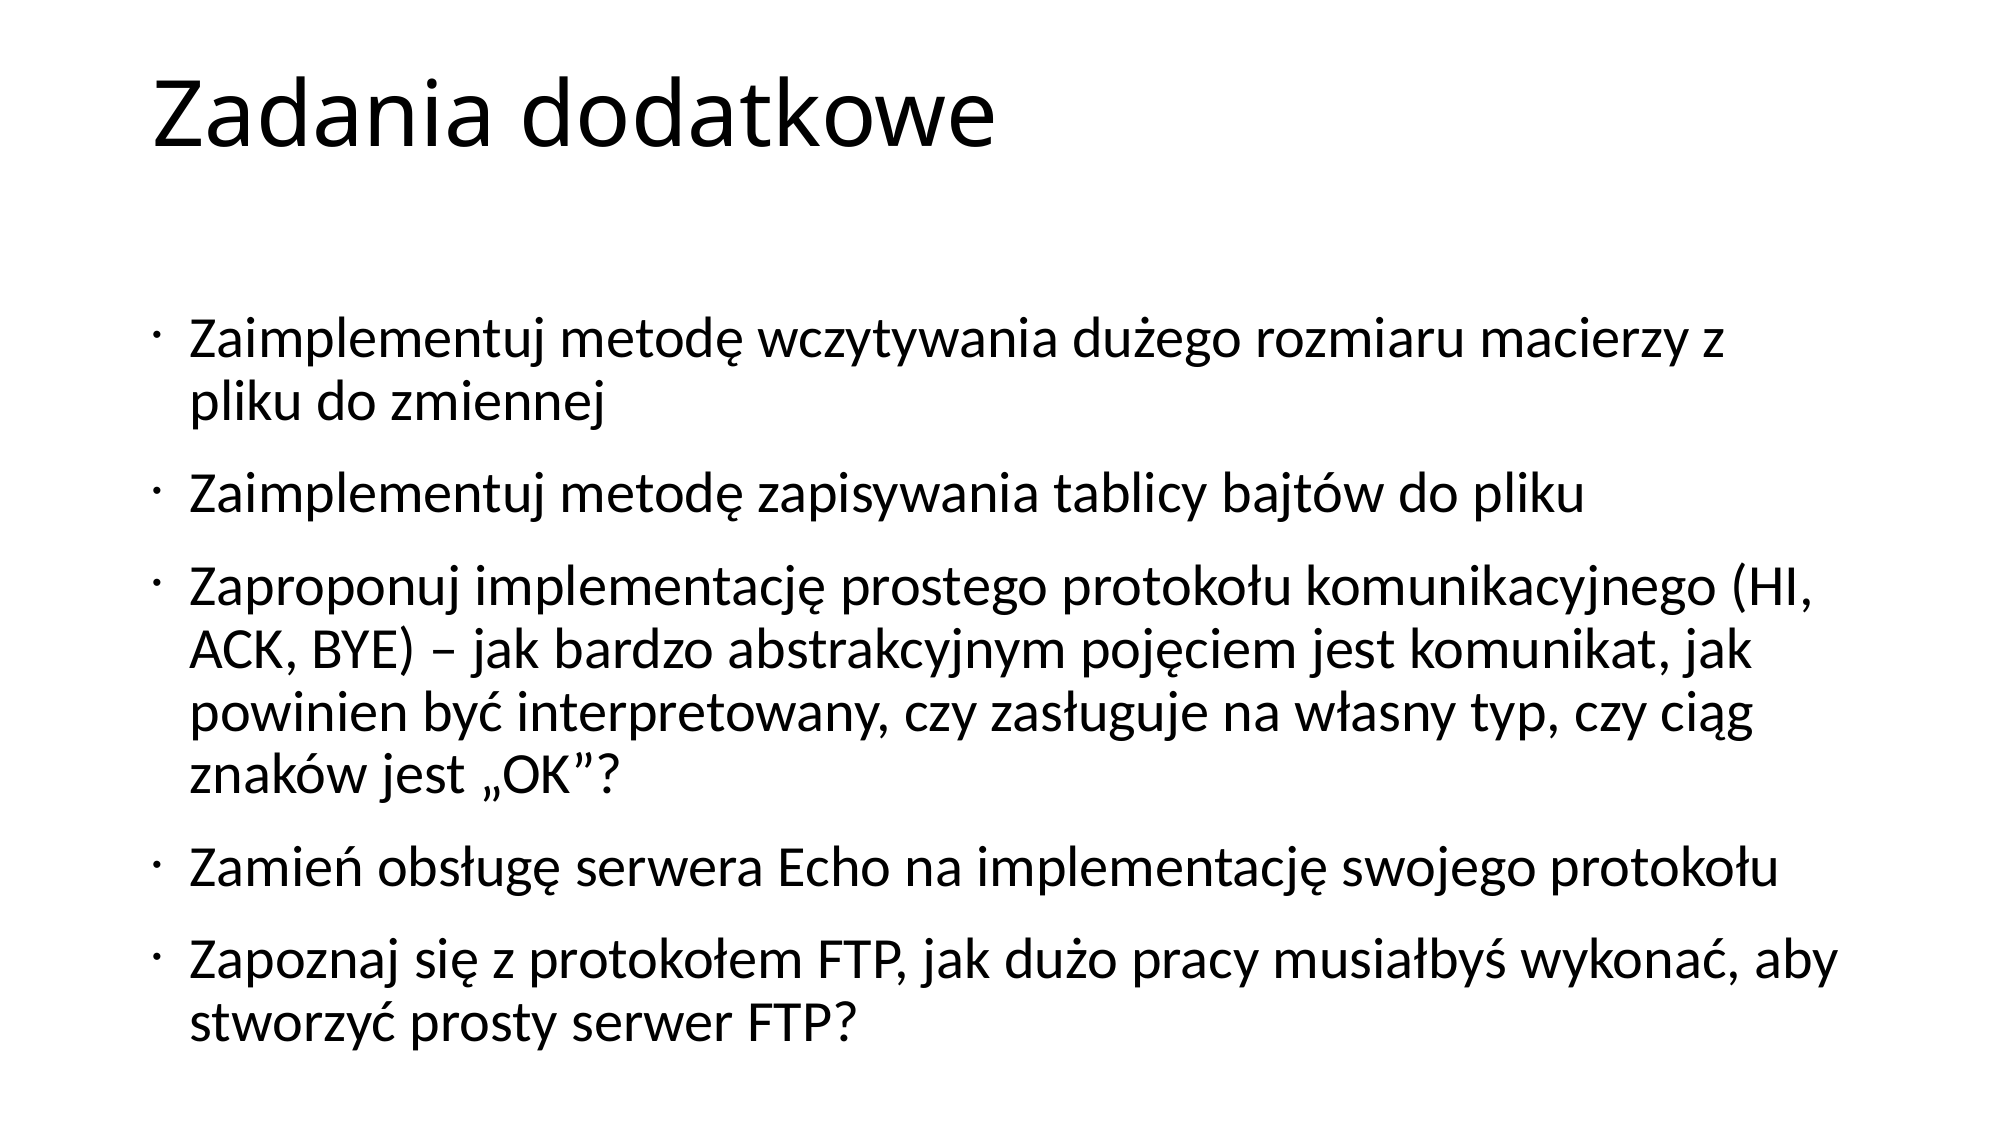

# Zadania dodatkowe
Zaimplementuj metodę wczytywania dużego rozmiaru macierzy z pliku do zmiennej
Zaimplementuj metodę zapisywania tablicy bajtów do pliku
Zaproponuj implementację prostego protokołu komunikacyjnego (HI, ACK, BYE) – jak bardzo abstrakcyjnym pojęciem jest komunikat, jak powinien być interpretowany, czy zasługuje na własny typ, czy ciąg znaków jest „OK”?
Zamień obsługę serwera Echo na implementację swojego protokołu
Zapoznaj się z protokołem FTP, jak dużo pracy musiałbyś wykonać, aby stworzyć prosty serwer FTP?